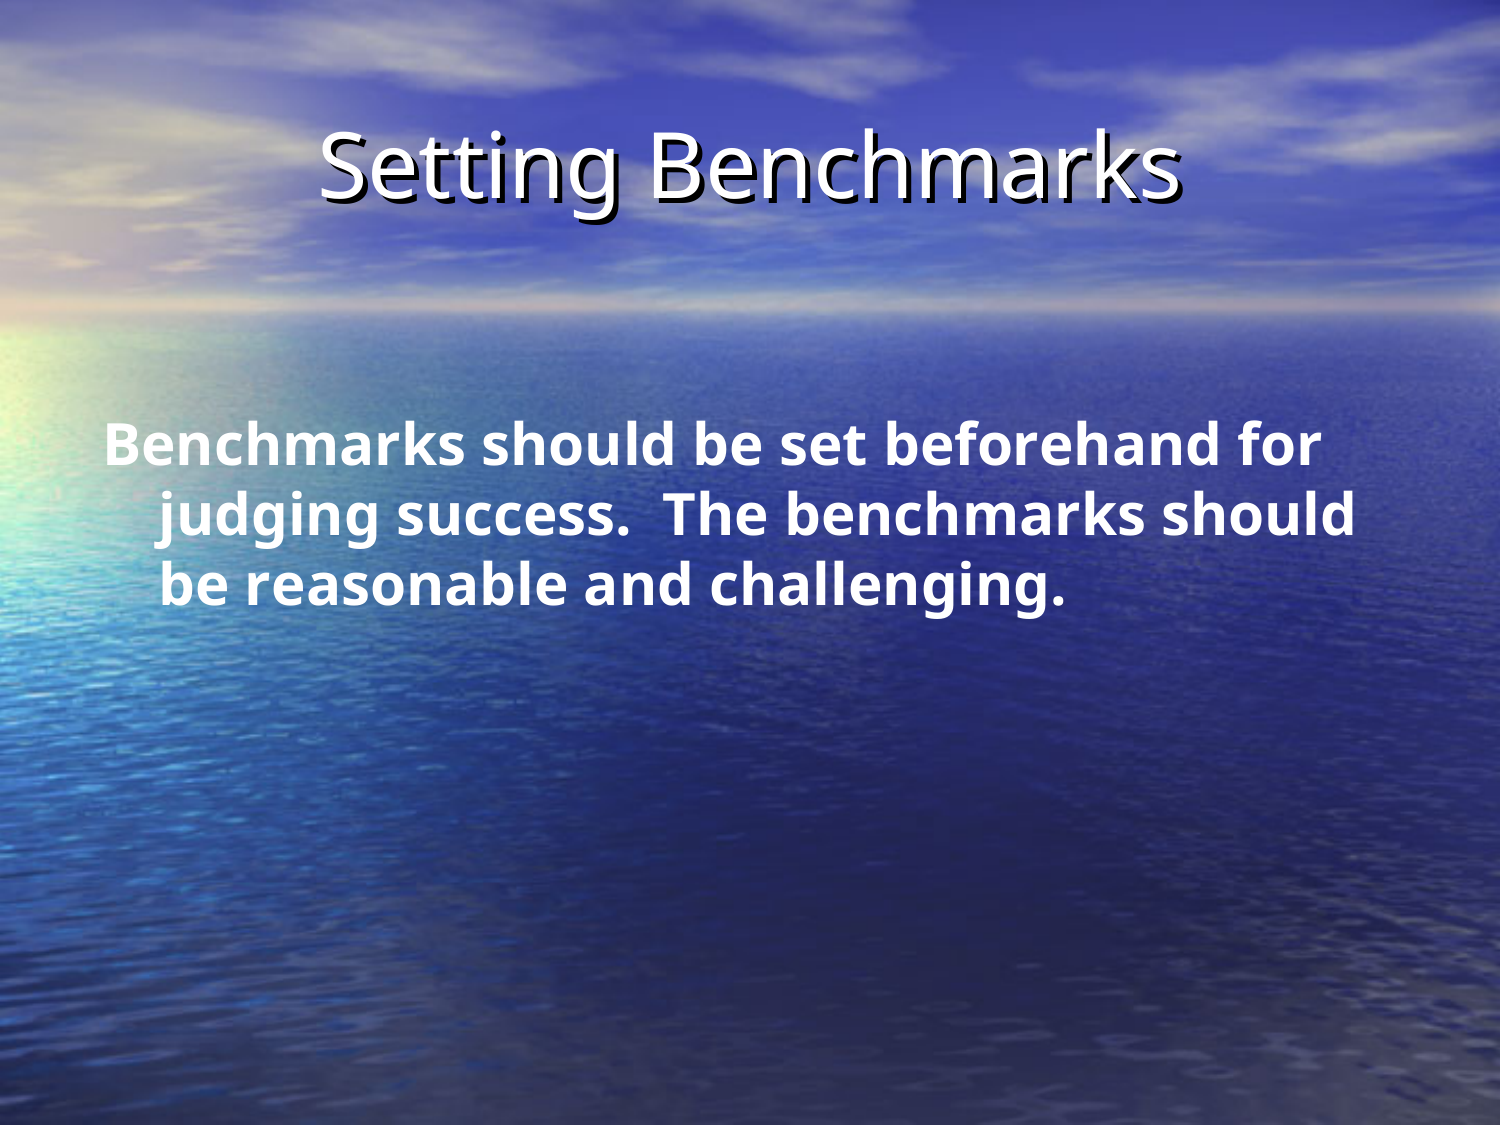

# Setting Benchmarks
Benchmarks should be set beforehand for judging success. The benchmarks should be reasonable and challenging.